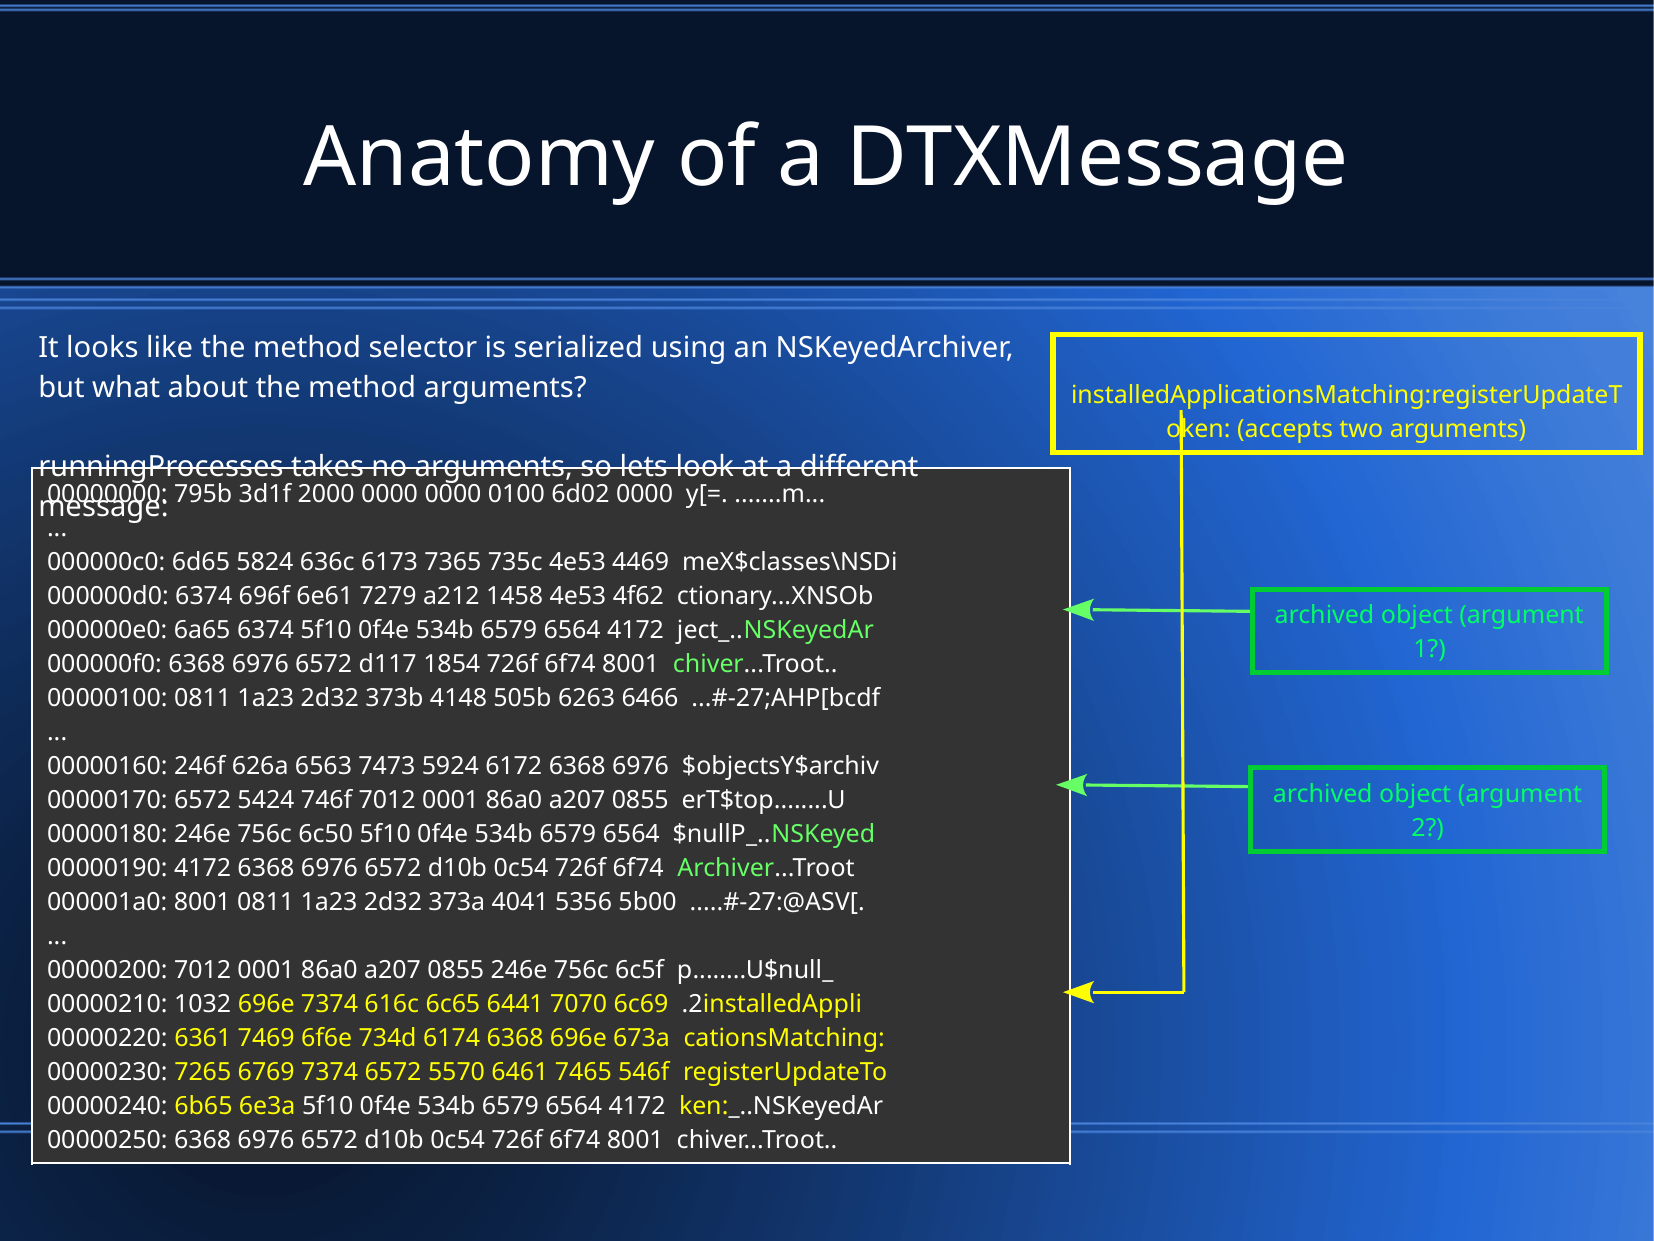

# Anatomy of a DTXMessage
It looks like the method selector is serialized using an NSKeyedArchiver, but what about the method arguments?
runningProcesses takes no arguments, so lets look at a different message:
| installedApplicationsMatching:registerUpdateToken: (accepts two arguments) |
| --- |
| 00000000: 795b 3d1f 2000 0000 0000 0100 6d02 0000 y[=. .......m... ... 000000c0: 6d65 5824 636c 6173 7365 735c 4e53 4469 meX$classes\NSDi 000000d0: 6374 696f 6e61 7279 a212 1458 4e53 4f62 ctionary...XNSOb 000000e0: 6a65 6374 5f10 0f4e 534b 6579 6564 4172 ject\_..NSKeyedAr 000000f0: 6368 6976 6572 d117 1854 726f 6f74 8001 chiver...Troot.. 00000100: 0811 1a23 2d32 373b 4148 505b 6263 6466 ...#-27;AHP[bcdf ... 00000160: 246f 626a 6563 7473 5924 6172 6368 6976 $objectsY$archiv 00000170: 6572 5424 746f 7012 0001 86a0 a207 0855 erT$top........U 00000180: 246e 756c 6c50 5f10 0f4e 534b 6579 6564 $nullP\_..NSKeyed 00000190: 4172 6368 6976 6572 d10b 0c54 726f 6f74 Archiver...Troot 000001a0: 8001 0811 1a23 2d32 373a 4041 5356 5b00 .....#-27:@ASV[. ... 00000200: 7012 0001 86a0 a207 0855 246e 756c 6c5f p........U$null\_ 00000210: 1032 696e 7374 616c 6c65 6441 7070 6c69 .2installedAppli 00000220: 6361 7469 6f6e 734d 6174 6368 696e 673a cationsMatching: 00000230: 7265 6769 7374 6572 5570 6461 7465 546f registerUpdateTo 00000240: 6b65 6e3a 5f10 0f4e 534b 6579 6564 4172 ken:\_..NSKeyedAr 00000250: 6368 6976 6572 d10b 0c54 726f 6f74 8001 chiver...Troot.. |
| --- |
| archived object (argument 1?) |
| --- |
| archived object (argument 2?) |
| --- |